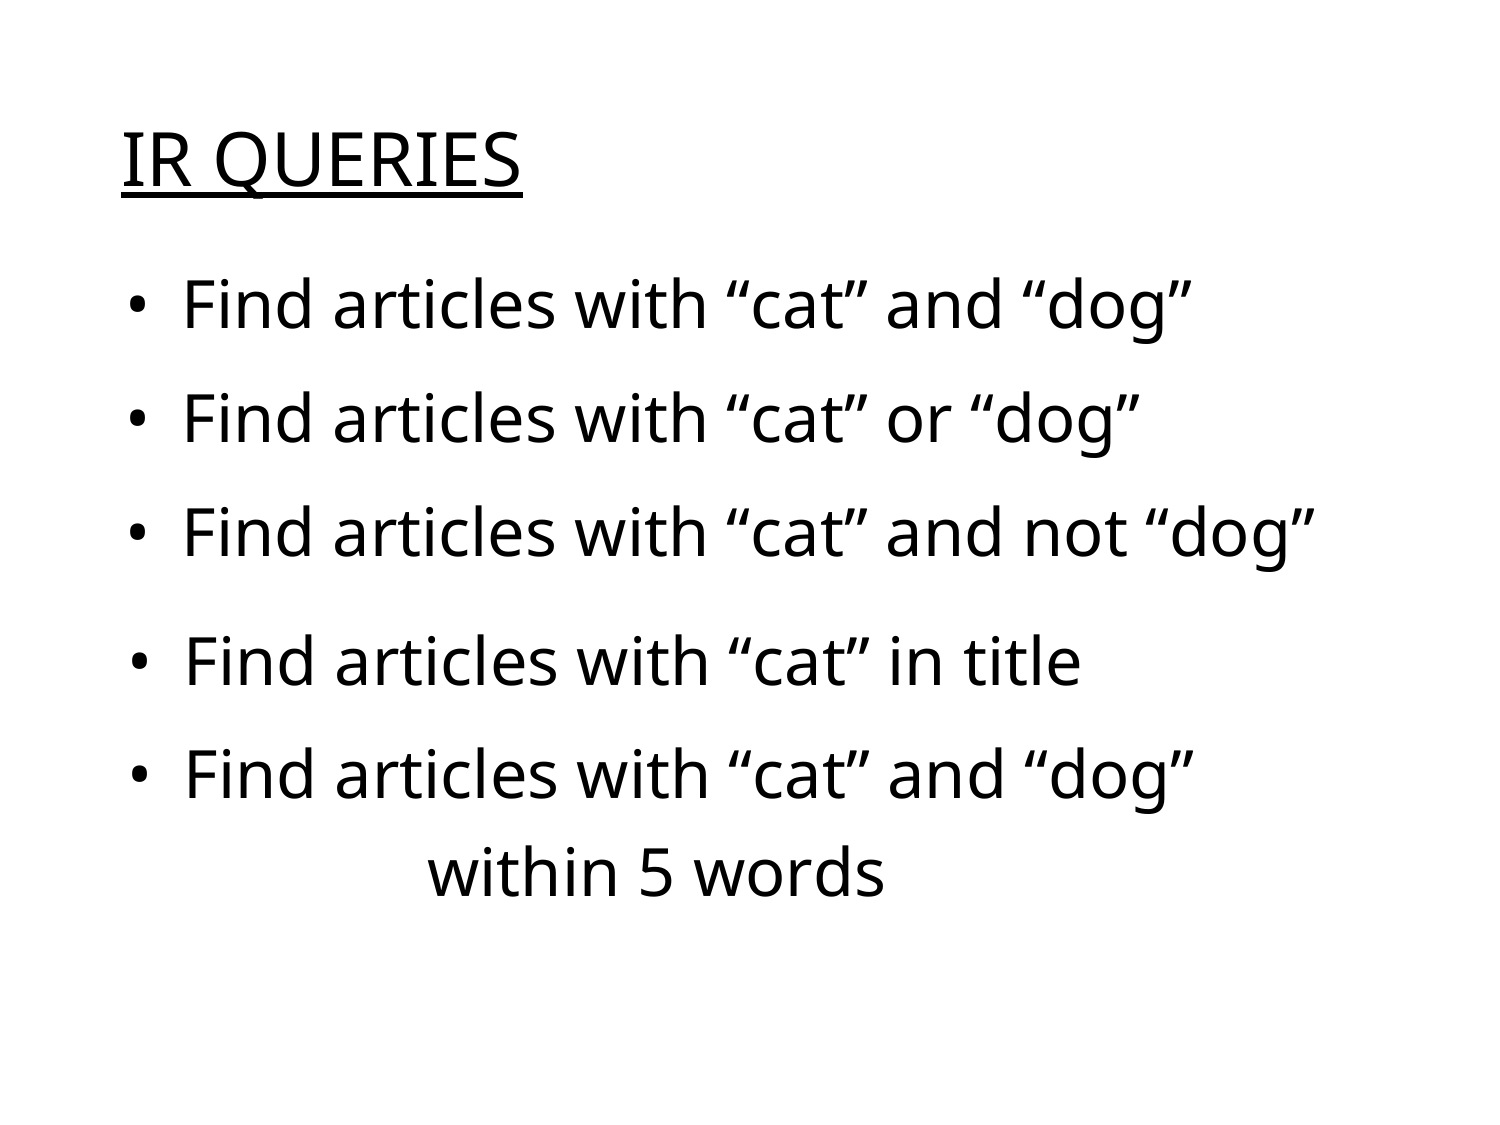

# IR QUERIES
Find articles with “cat” and “dog”
Find articles with “cat” or “dog”
Find articles with “cat” and not “dog”
Find articles with “cat” in title
Find articles with “cat” and “dog” 			within 5 words